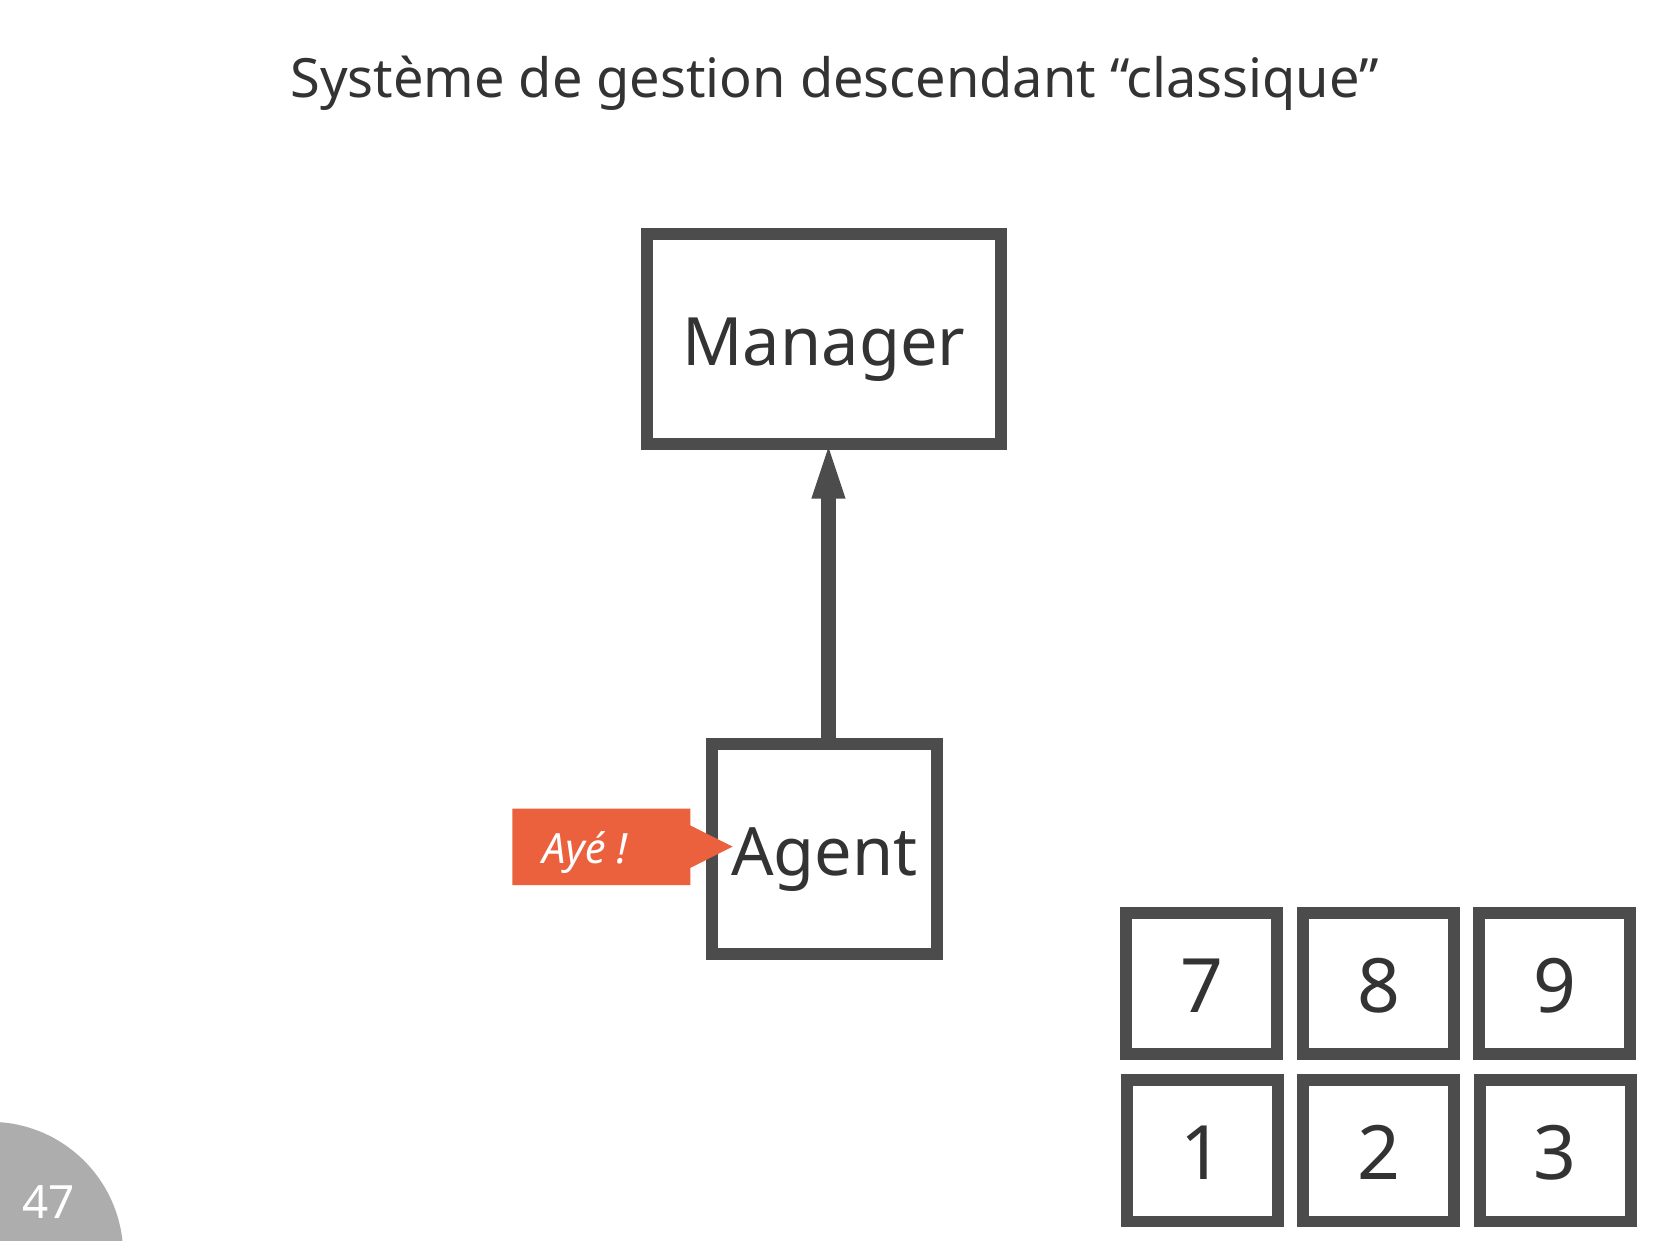

Système de gestion descendant “classique”
Manager
Agent
Ayé !
7
8
9
1
2
3
47